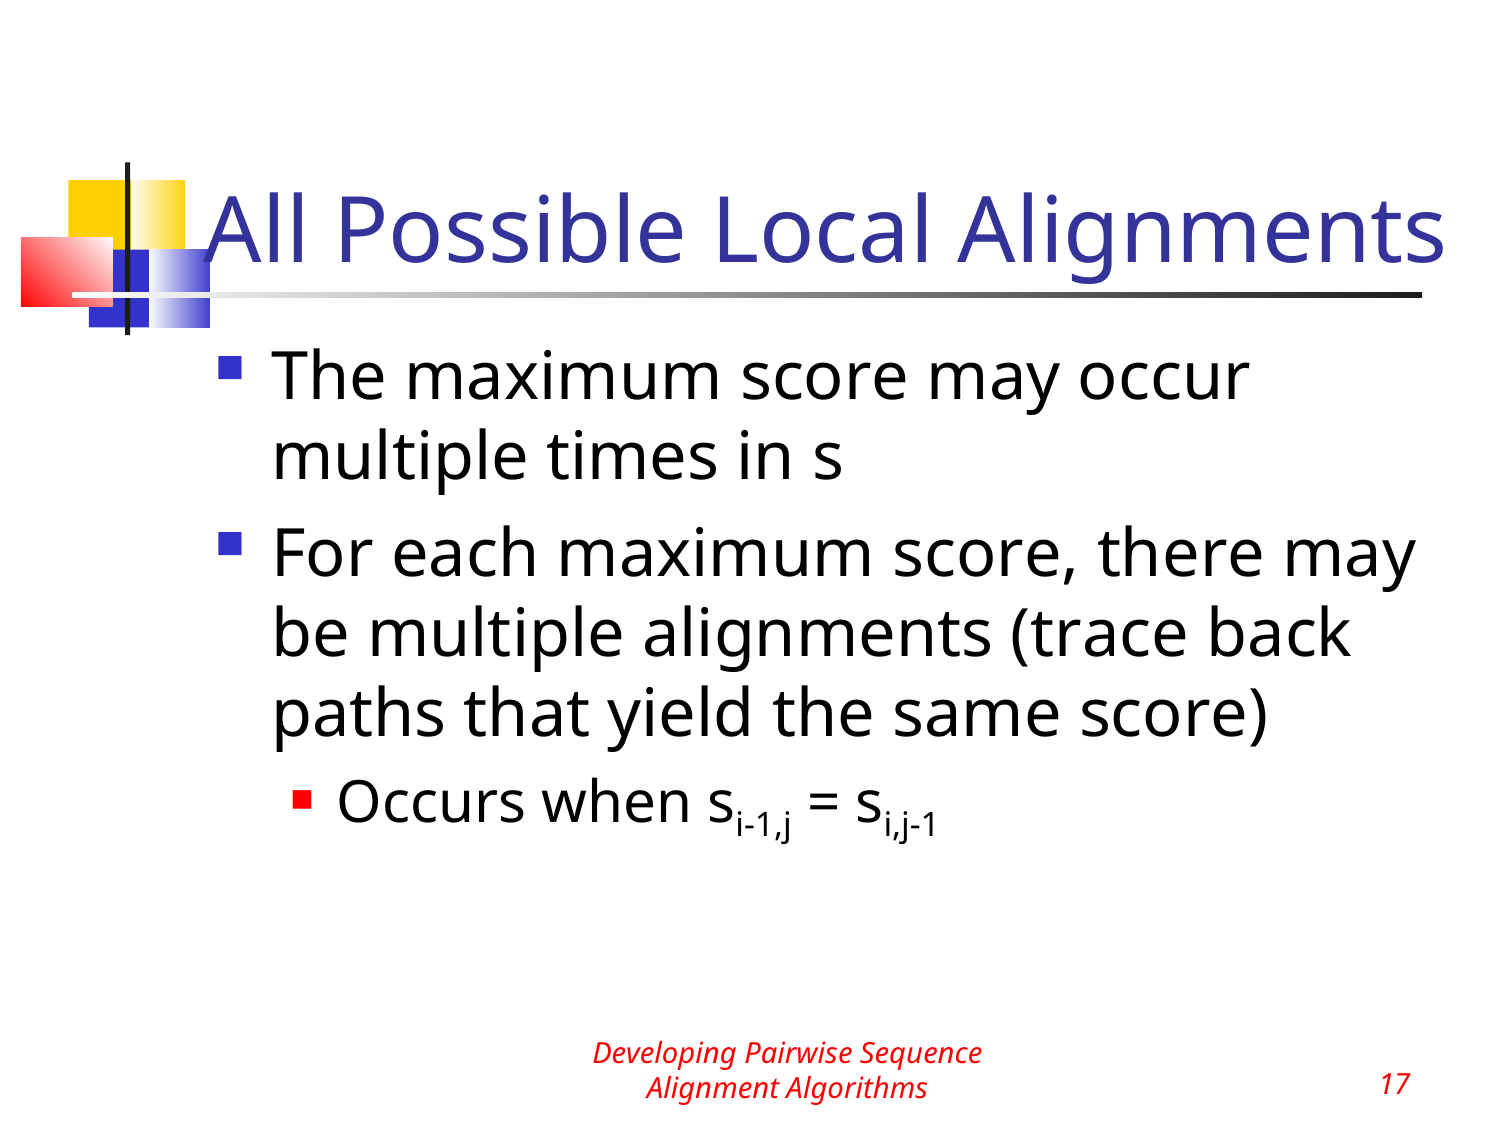

# All Possible Local Alignments
The maximum score may occur multiple times in s
For each maximum score, there may be multiple alignments (trace back paths that yield the same score)
Occurs when si-1,j = si,j-1
Developing Pairwise Sequence Alignment Algorithms